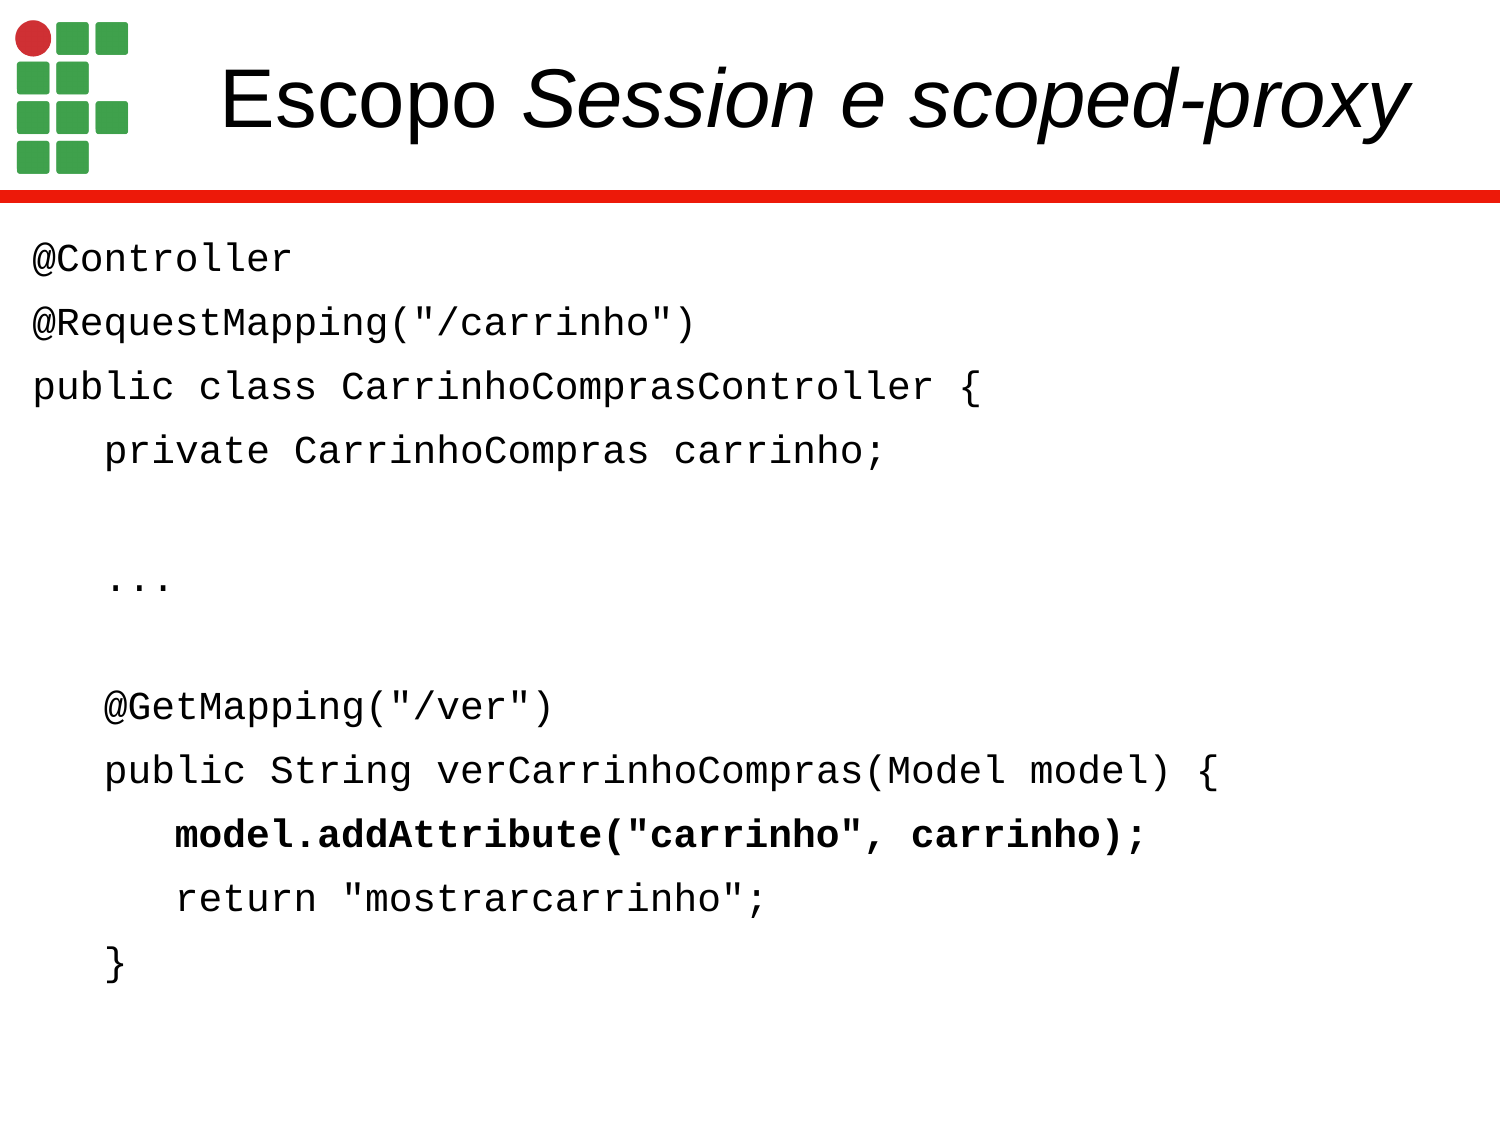

# Escopo Session e scoped-proxy
@Controller
@RequestMapping("/carrinho")
public class CarrinhoComprasController {
 private CarrinhoCompras carrinho;
 ...
 @GetMapping("/ver")
 public String verCarrinhoCompras(Model model) {
 model.addAttribute("carrinho", carrinho);
 return "mostrarcarrinho";
 }